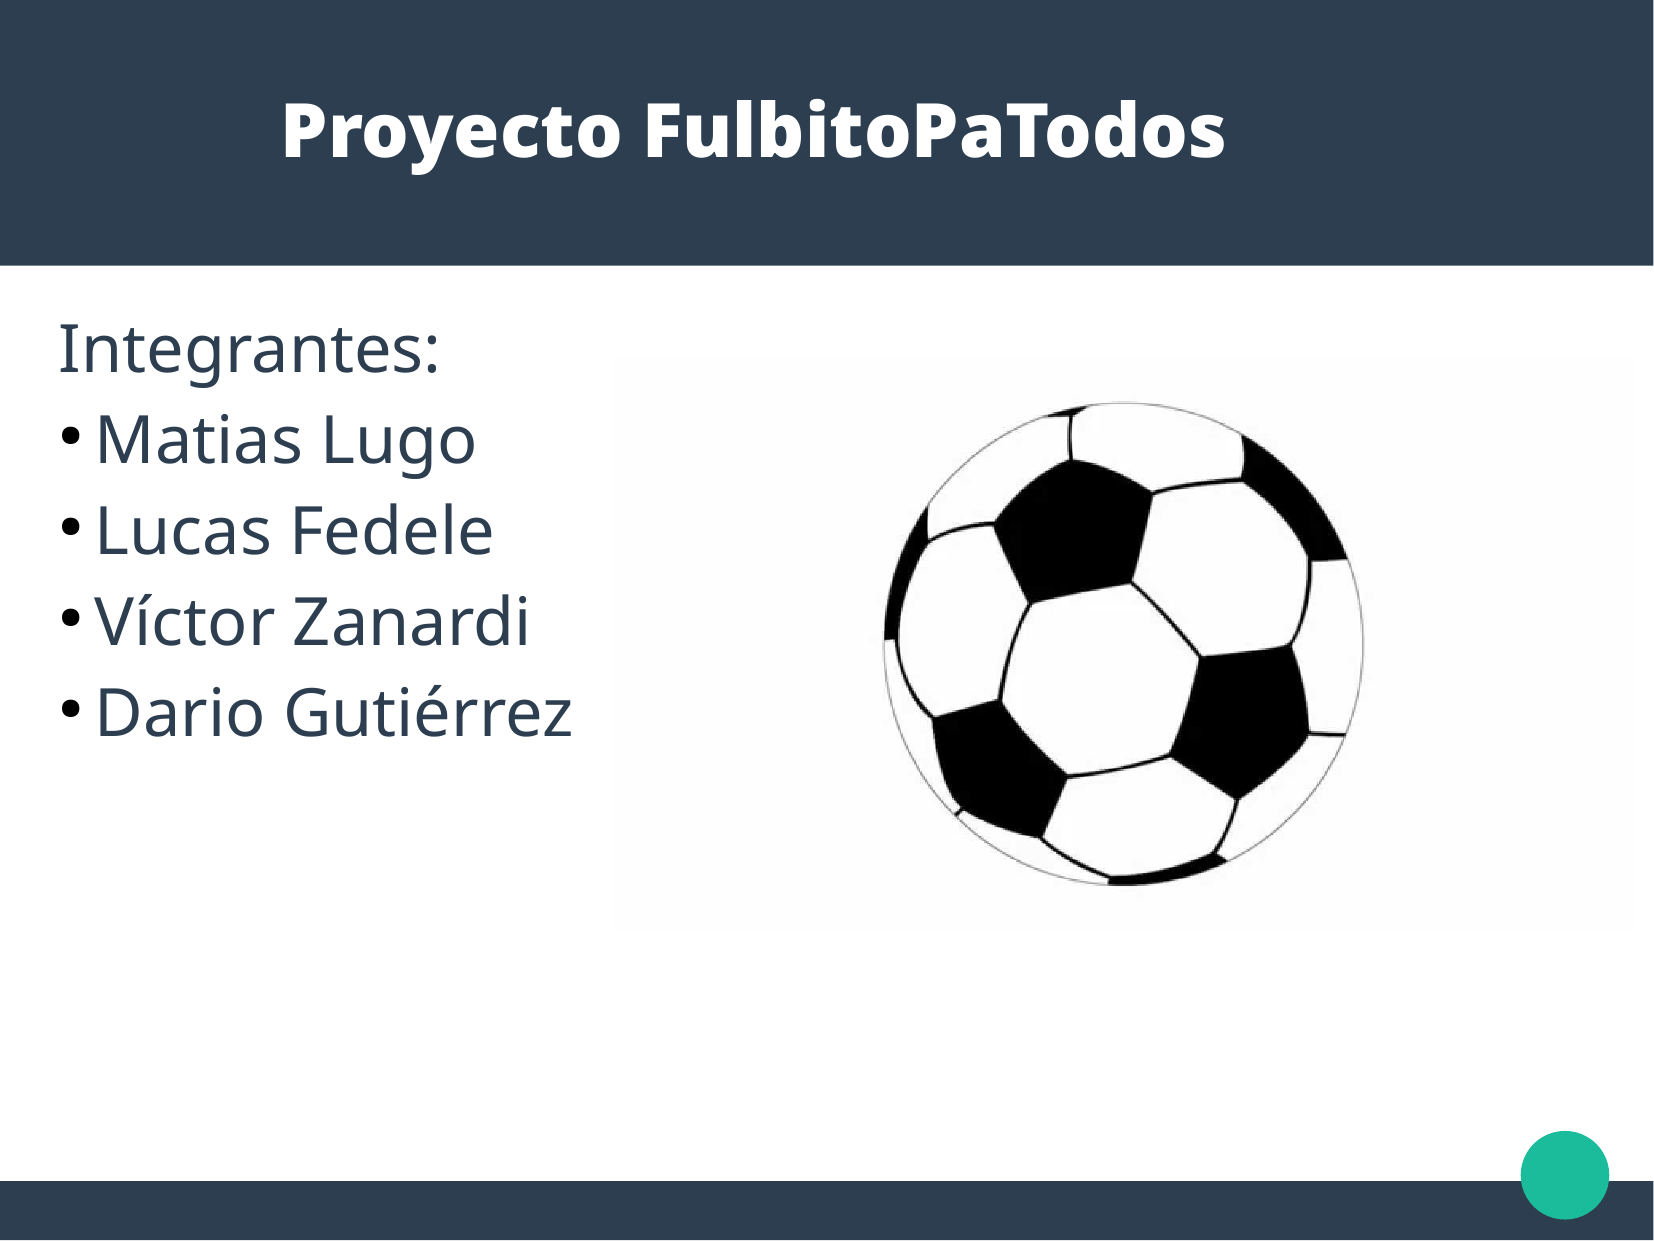

# Proyecto FulbitoPaTodos
Integrantes:
Matias Lugo
Lucas Fedele
Víctor Zanardi
Dario Gutiérrez